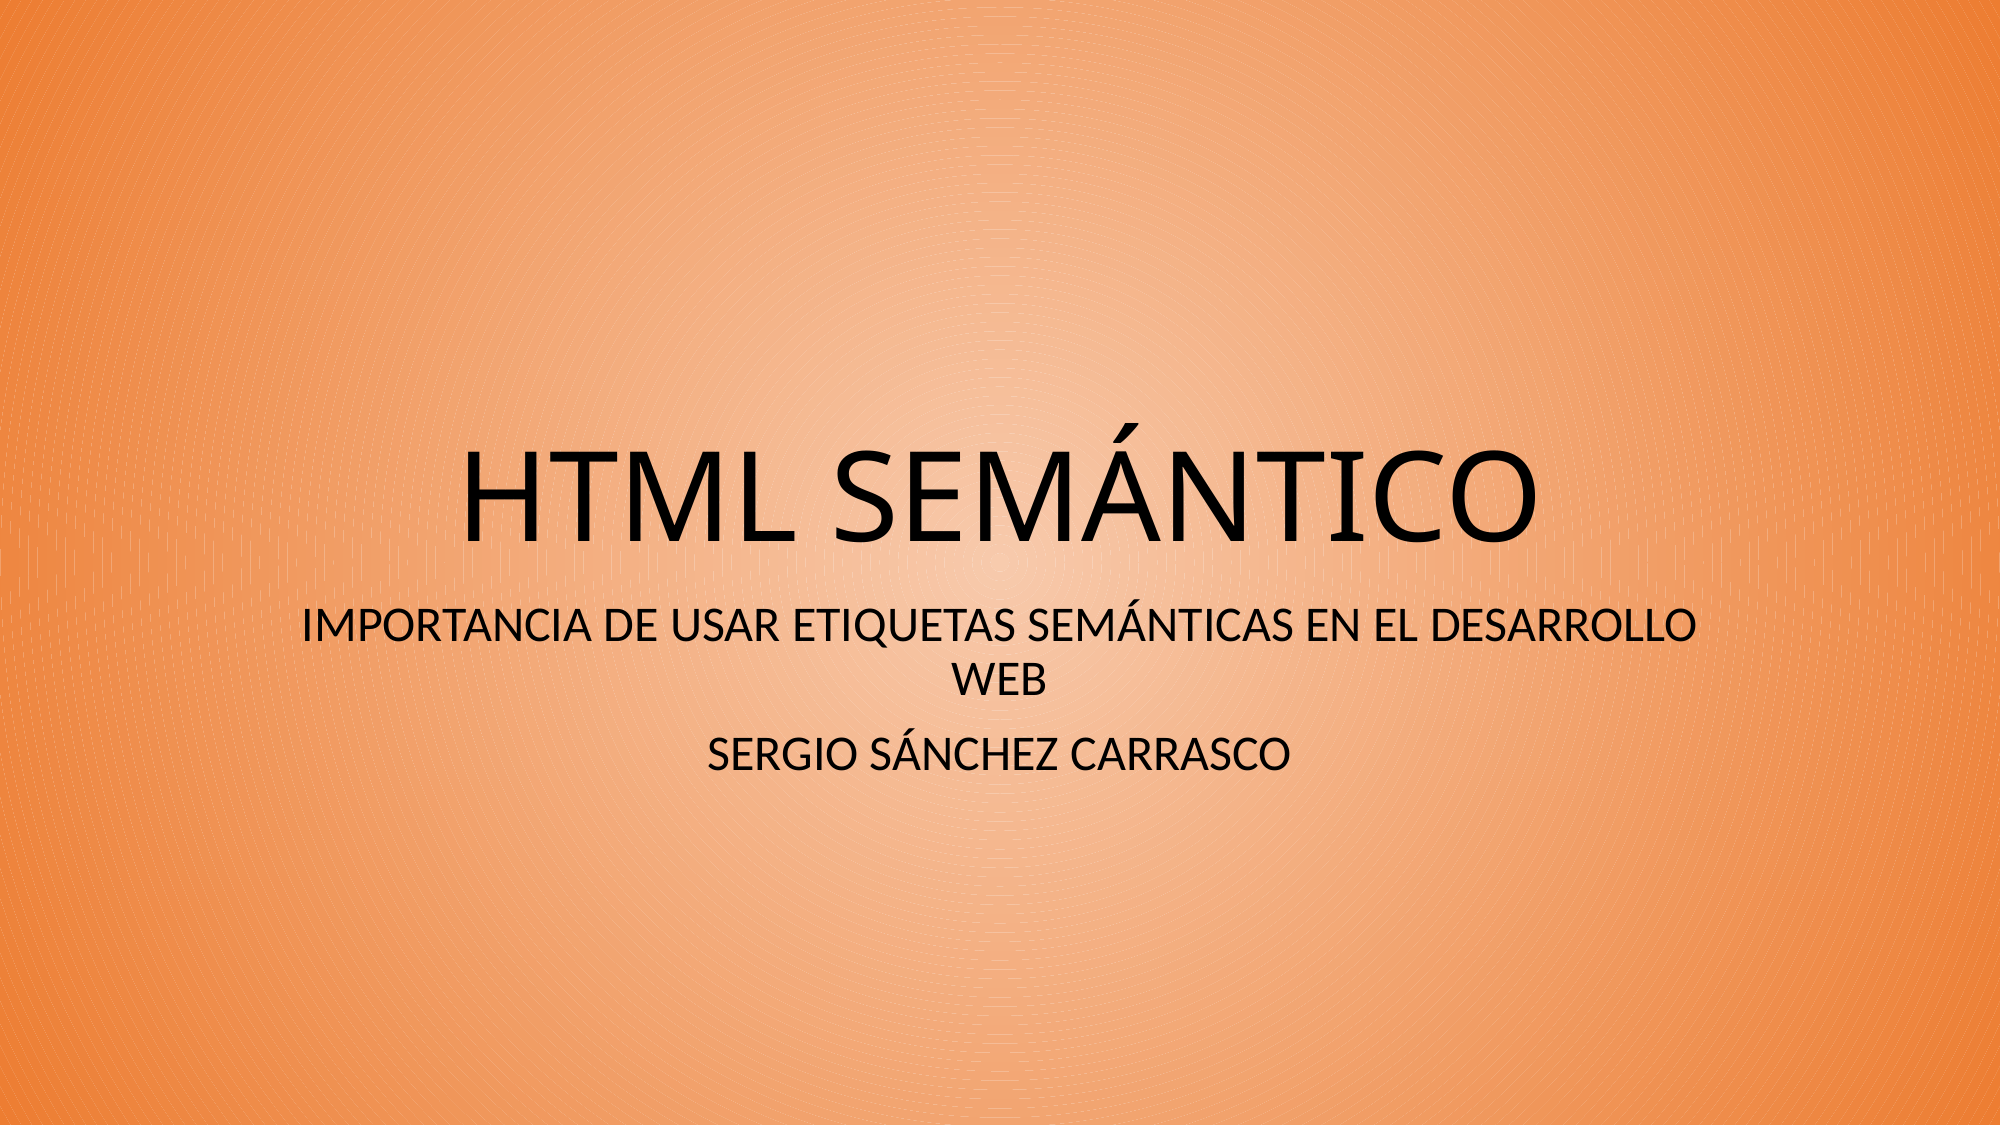

# HTML SEMÁNTICO
IMPORTANCIA DE USAR ETIQUETAS SEMÁNTICAS EN EL DESARROLLO WEB
SERGIO SÁNCHEZ CARRASCO